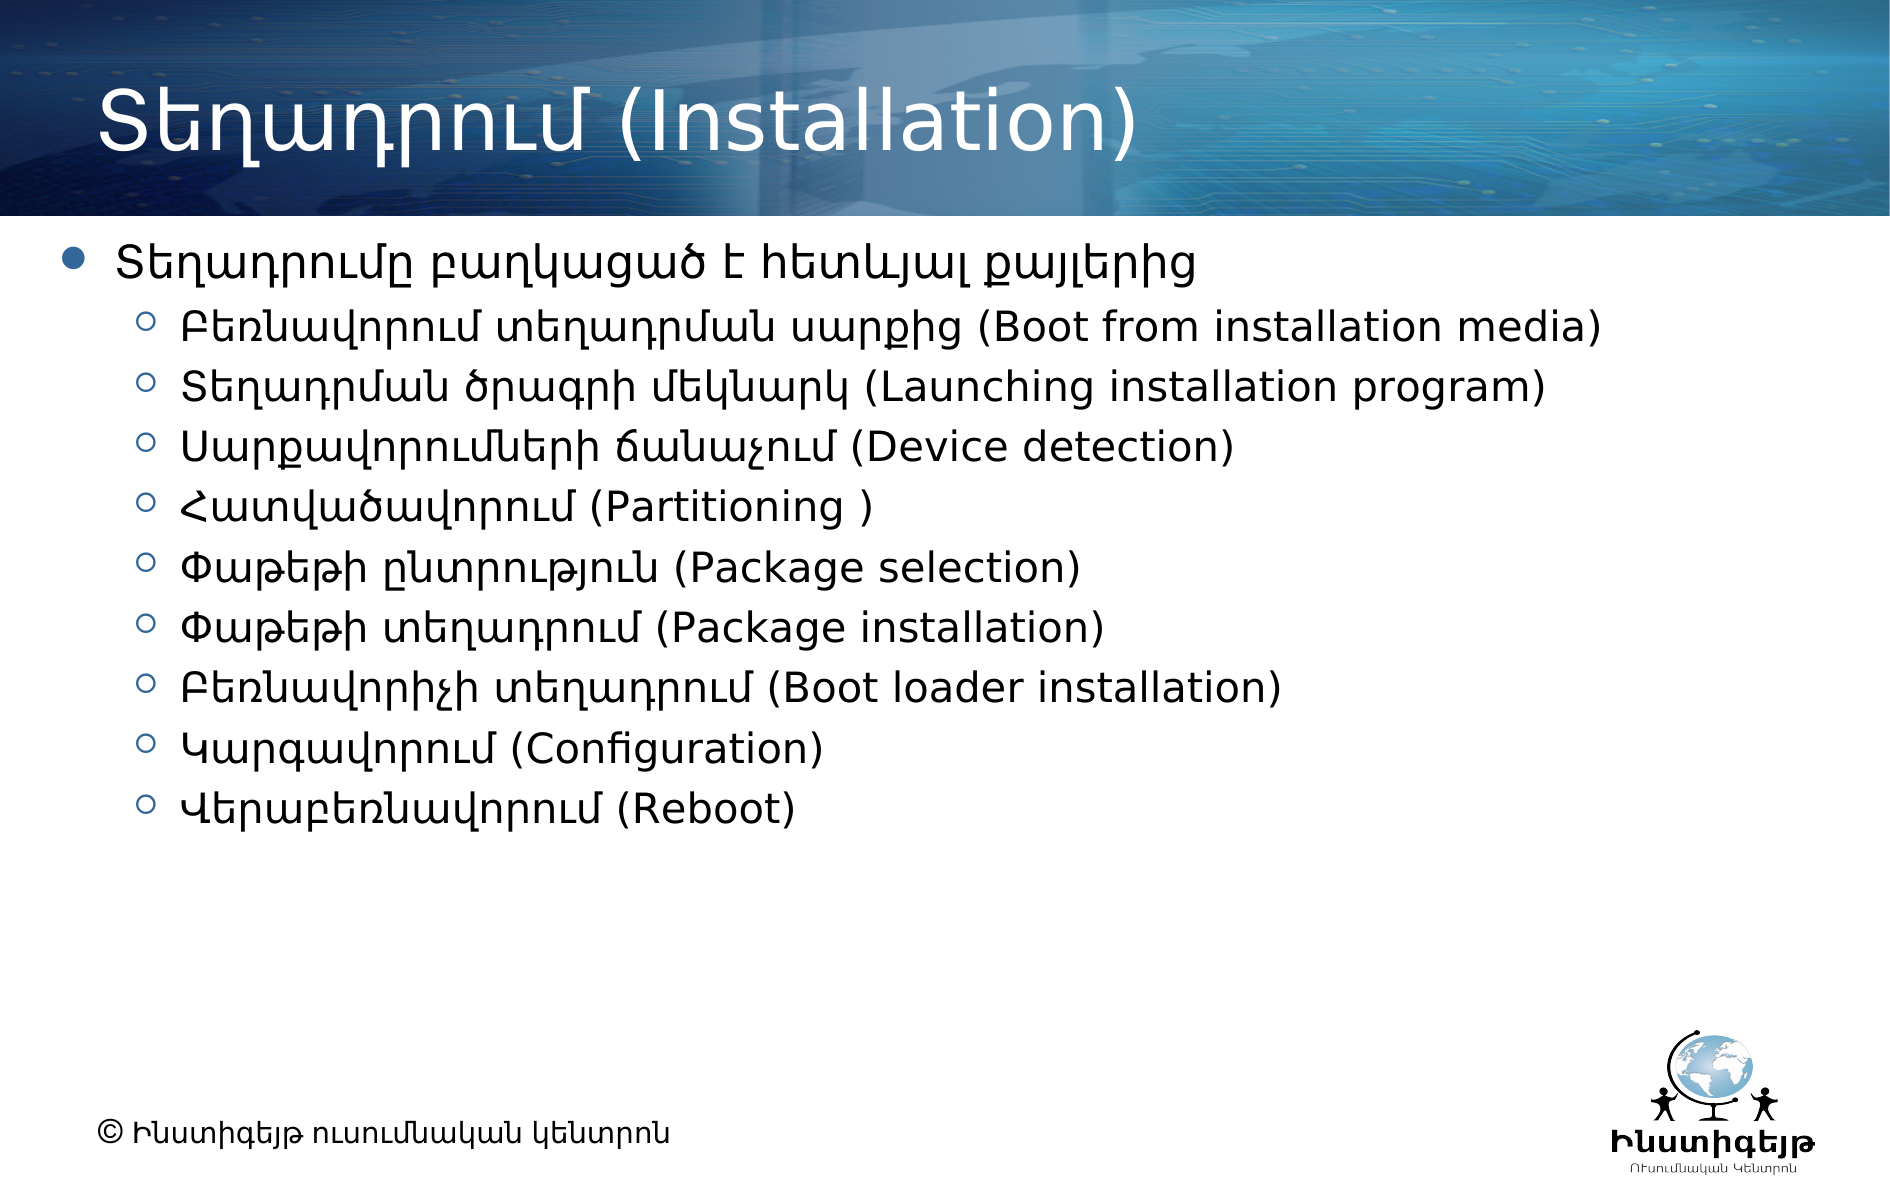

# Տեղադրում (Installation)
Տեղադրումը բաղկացած է հետևյալ քայլերից
Բեռնավորում տեղադրման սարքից (Boot from installation media)
Տեղադրման ծրագրի մեկնարկ (Launching installation program)
Սարքավորումների ճանաչում (Device detection)
Հատվածավորում (Partitioning )
Փաթեթի ընտրություն (Package selection)
Փաթեթի տեղադրում (Package installation)
Բեռնավորիչի տեղադրում (Boot loader installation)
Կարգավորում (Configuration)
Վերաբեռնավորում (Reboot)